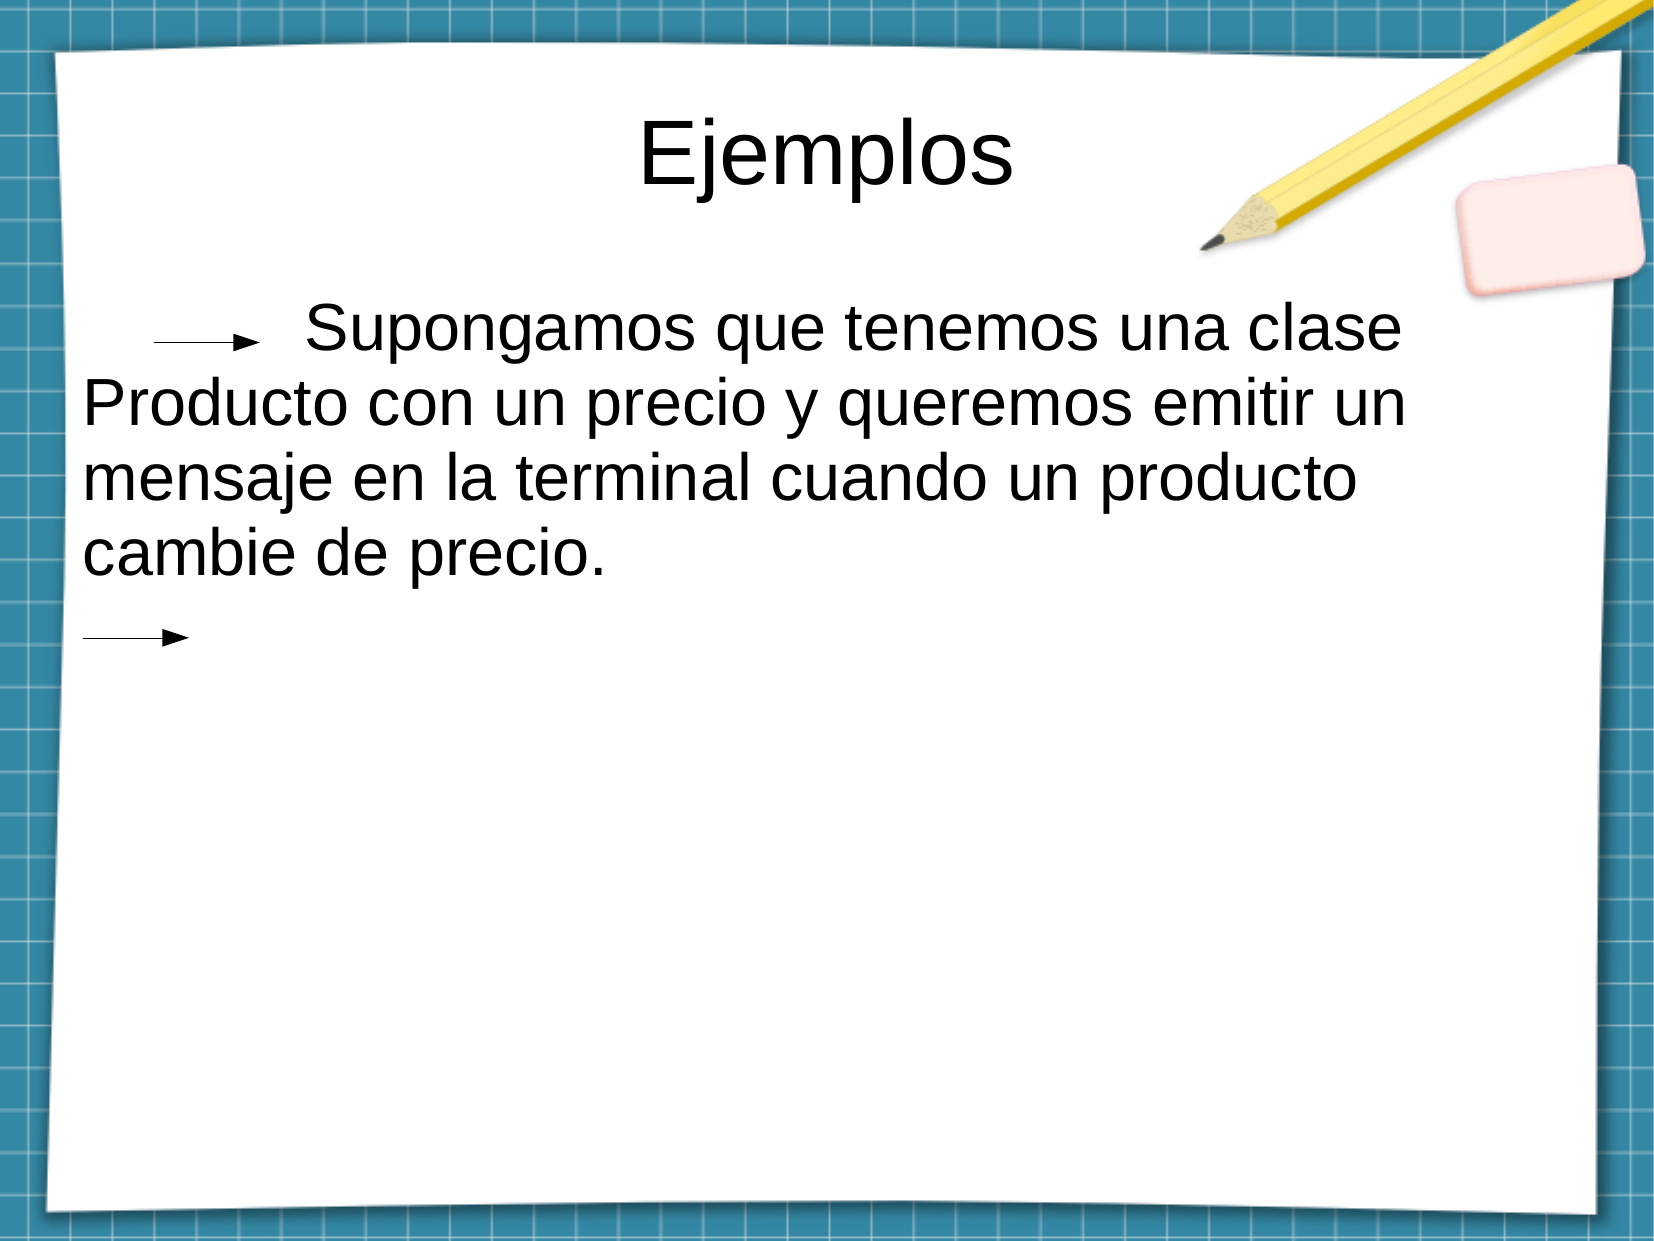

# Ejemplos
 Supongamos que tenemos una clase Producto con un precio y queremos emitir un mensaje en la terminal cuando un producto cambie de precio.